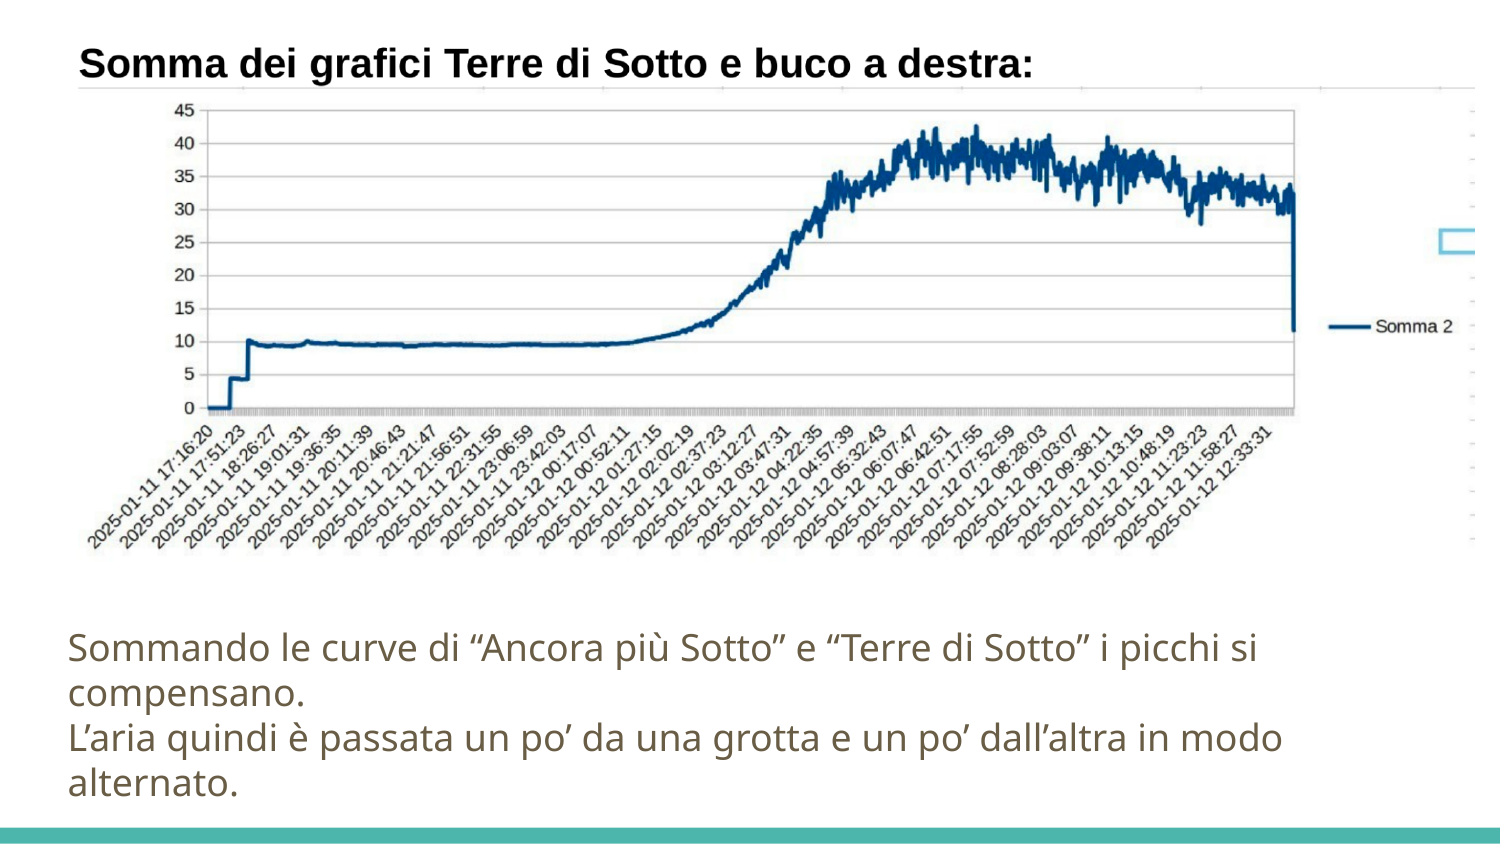

Sommando le curve di “Ancora più Sotto” e “Terre di Sotto” i picchi si compensano.
L’aria quindi è passata un po’ da una grotta e un po’ dall’altra in modo alternato.